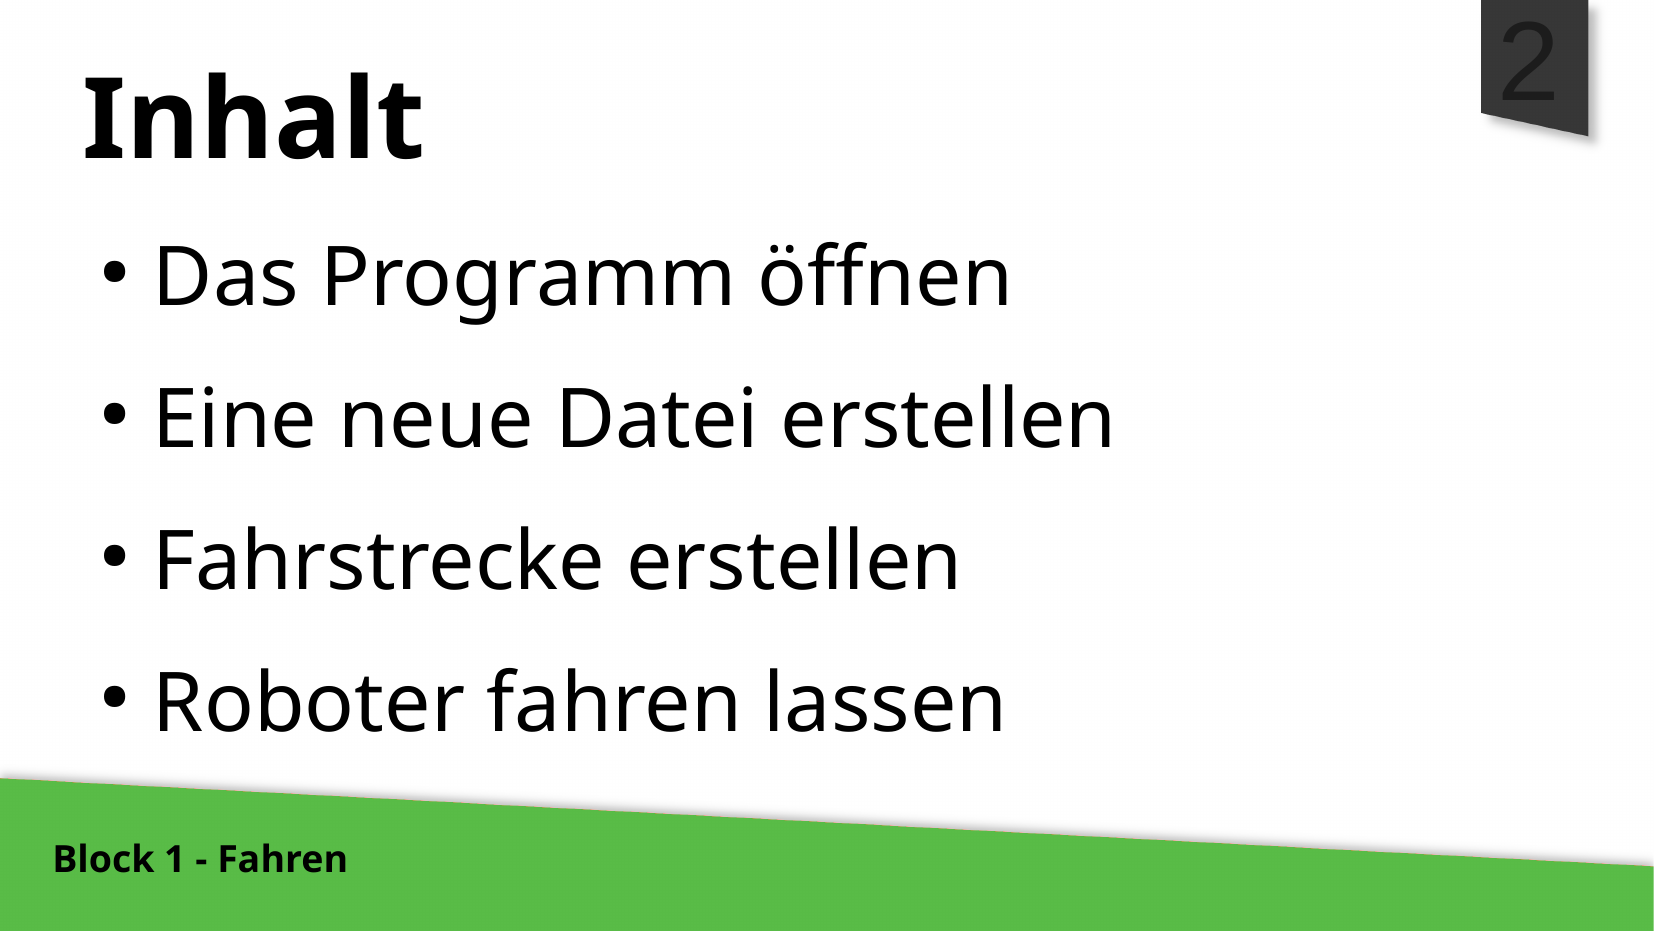

2
# Inhalt
Das Programm öffnen
Eine neue Datei erstellen
Fahrstrecke erstellen
Roboter fahren lassen
Block 1 - Fahren